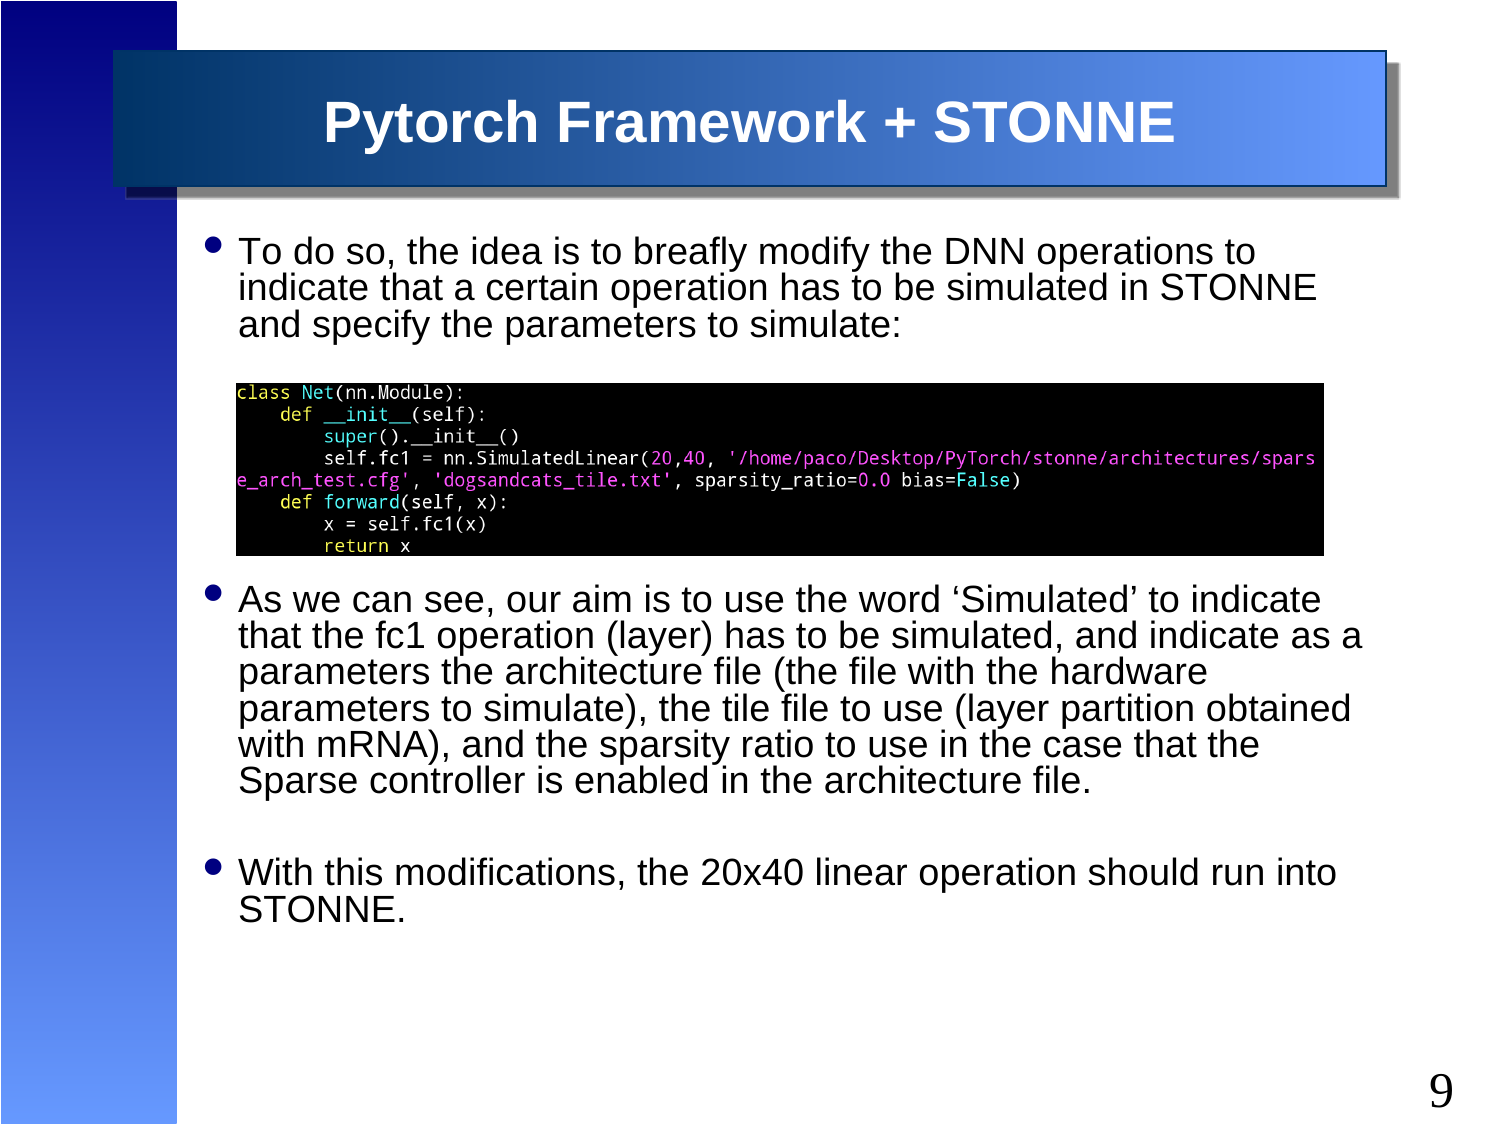

# Pytorch Framework + STONNE
To do so, the idea is to breafly modify the DNN operations to indicate that a certain operation has to be simulated in STONNE and specify the parameters to simulate:
As we can see, our aim is to use the word ‘Simulated’ to indicate that the fc1 operation (layer) has to be simulated, and indicate as a parameters the architecture file (the file with the hardware parameters to simulate), the tile file to use (layer partition obtained with mRNA), and the sparsity ratio to use in the case that the Sparse controller is enabled in the architecture file.
With this modifications, the 20x40 linear operation should run into STONNE.